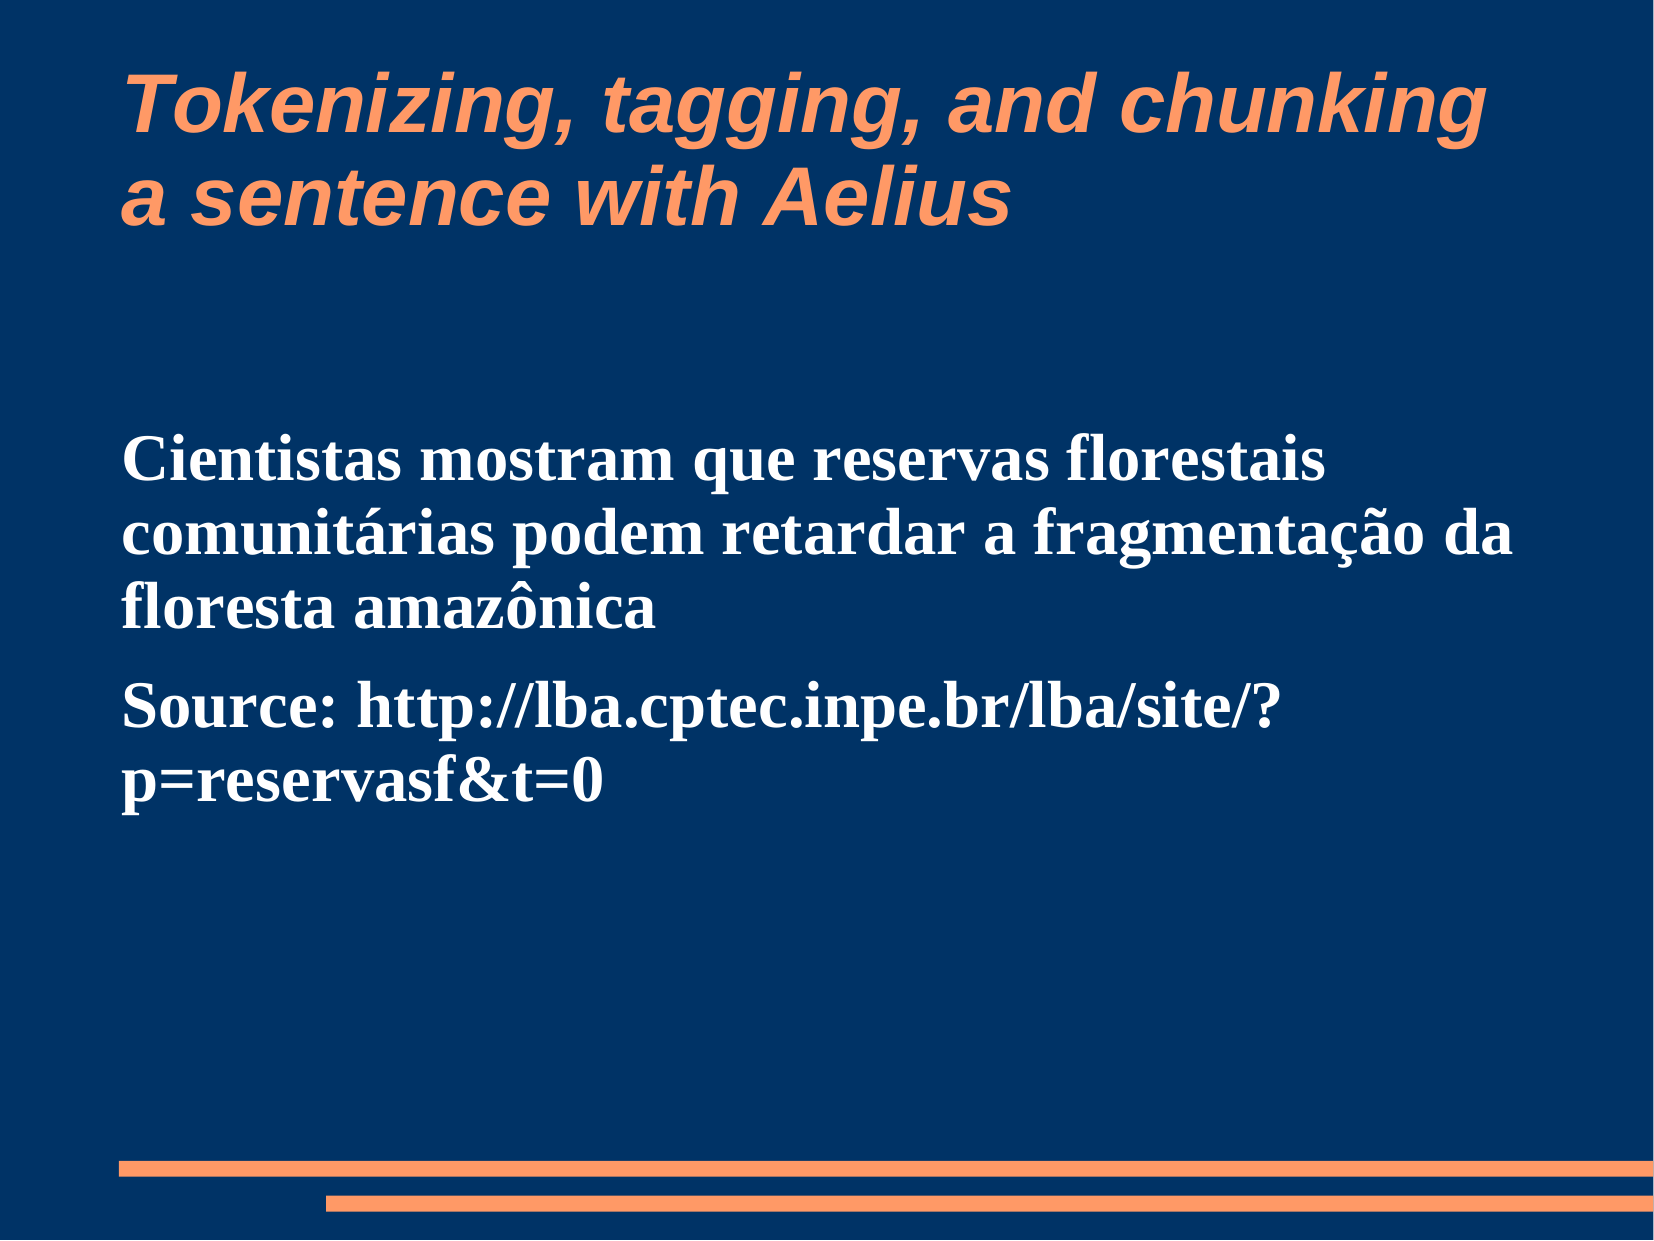

# Tokenizing, tagging, and chunking a sentence with Aelius
Cientistas mostram que reservas florestais comunitárias podem  retardar a fragmentação da floresta amazônica
Source: http://lba.cptec.inpe.br/lba/site/?p=reservasf&t=0